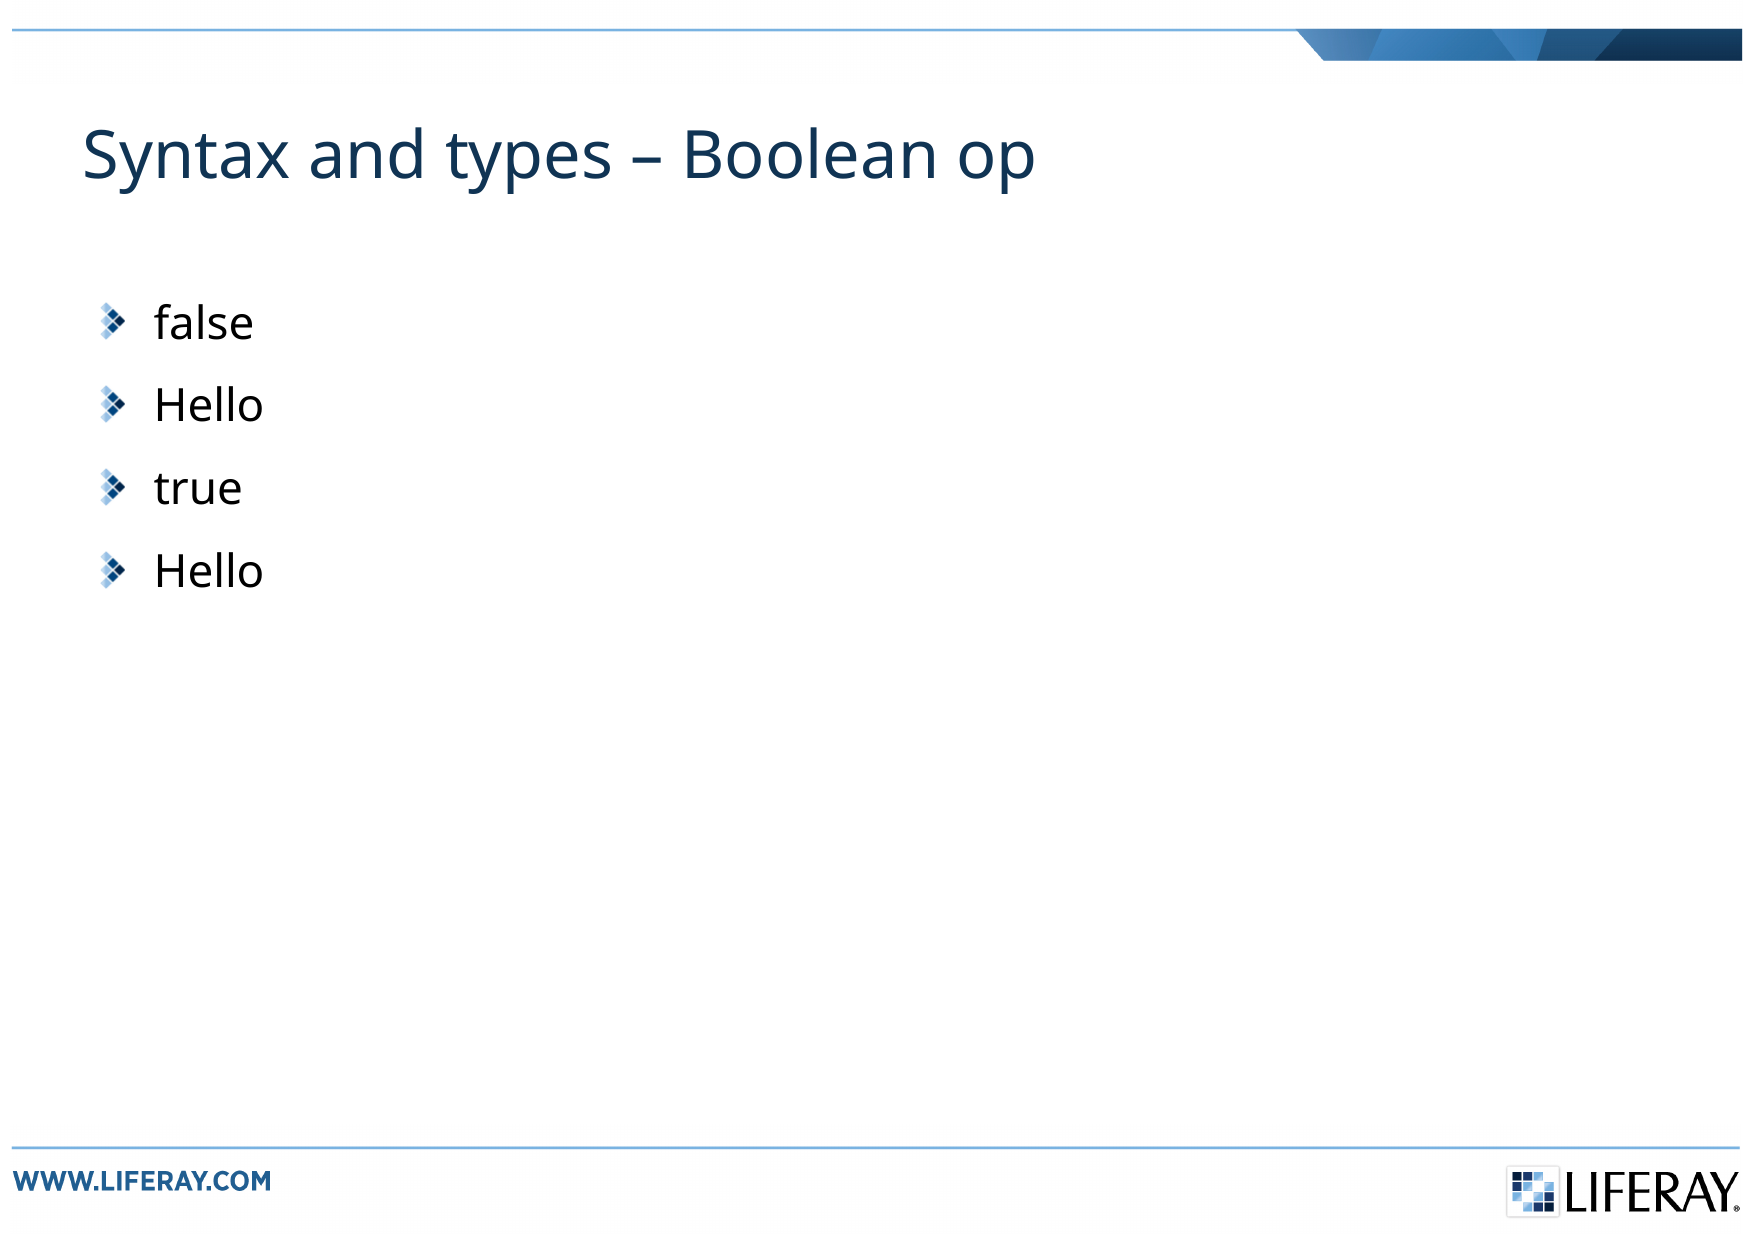

# Syntax and types – Boolean op
false
Hello
true
Hello